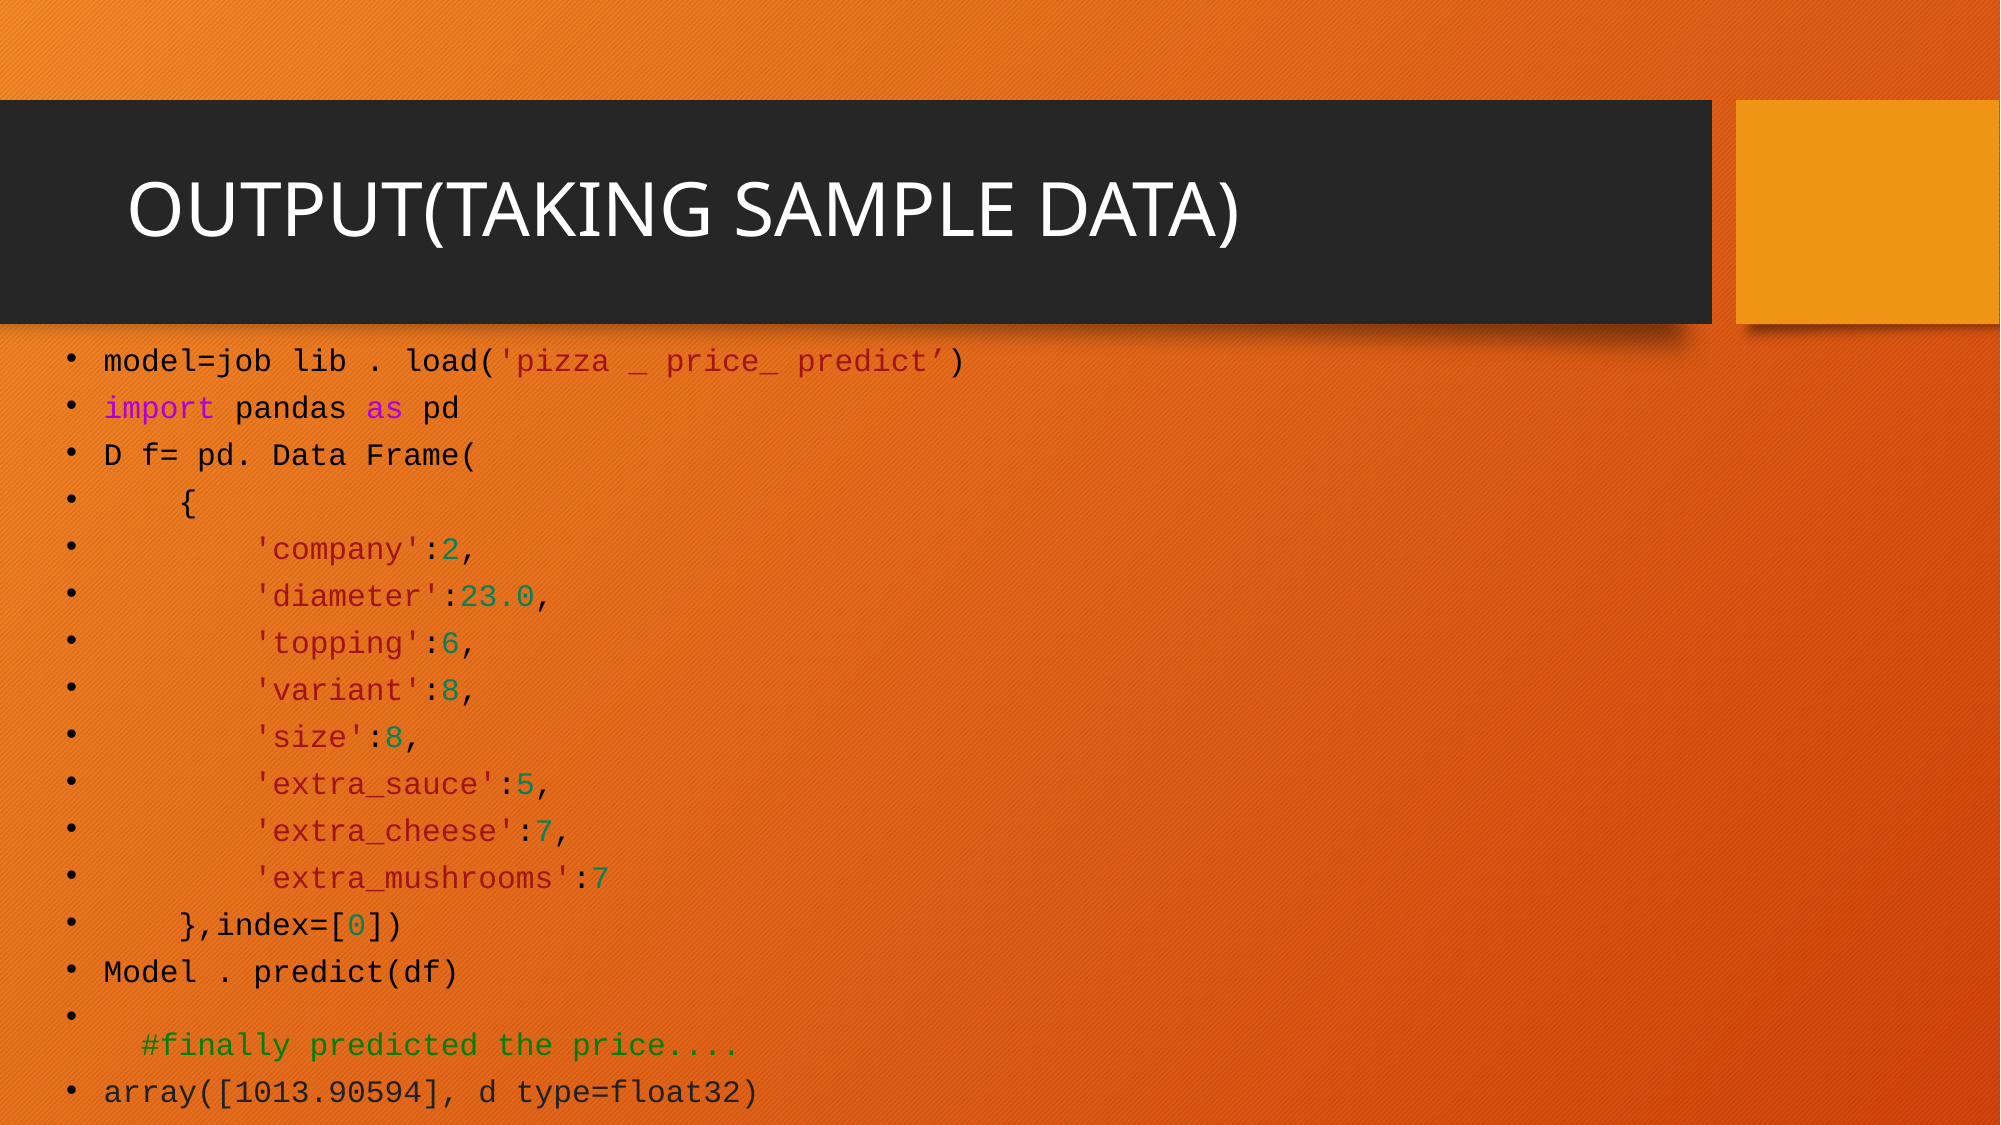

# OUTPUT(TAKING SAMPLE DATA)
model=job lib . load('pizza _ price_ predict’)
import pandas as pd
D f= pd. Data Frame(
    {
        'company':2,
        'diameter':23.0,
        'topping':6,
        'variant':8,
        'size':8,
        'extra_sauce':5,
        'extra_cheese':7,
        'extra_mushrooms':7
    },index=[0])
Model . predict(df)
#finally predicted the price....
array([1013.90594], d type=float32)